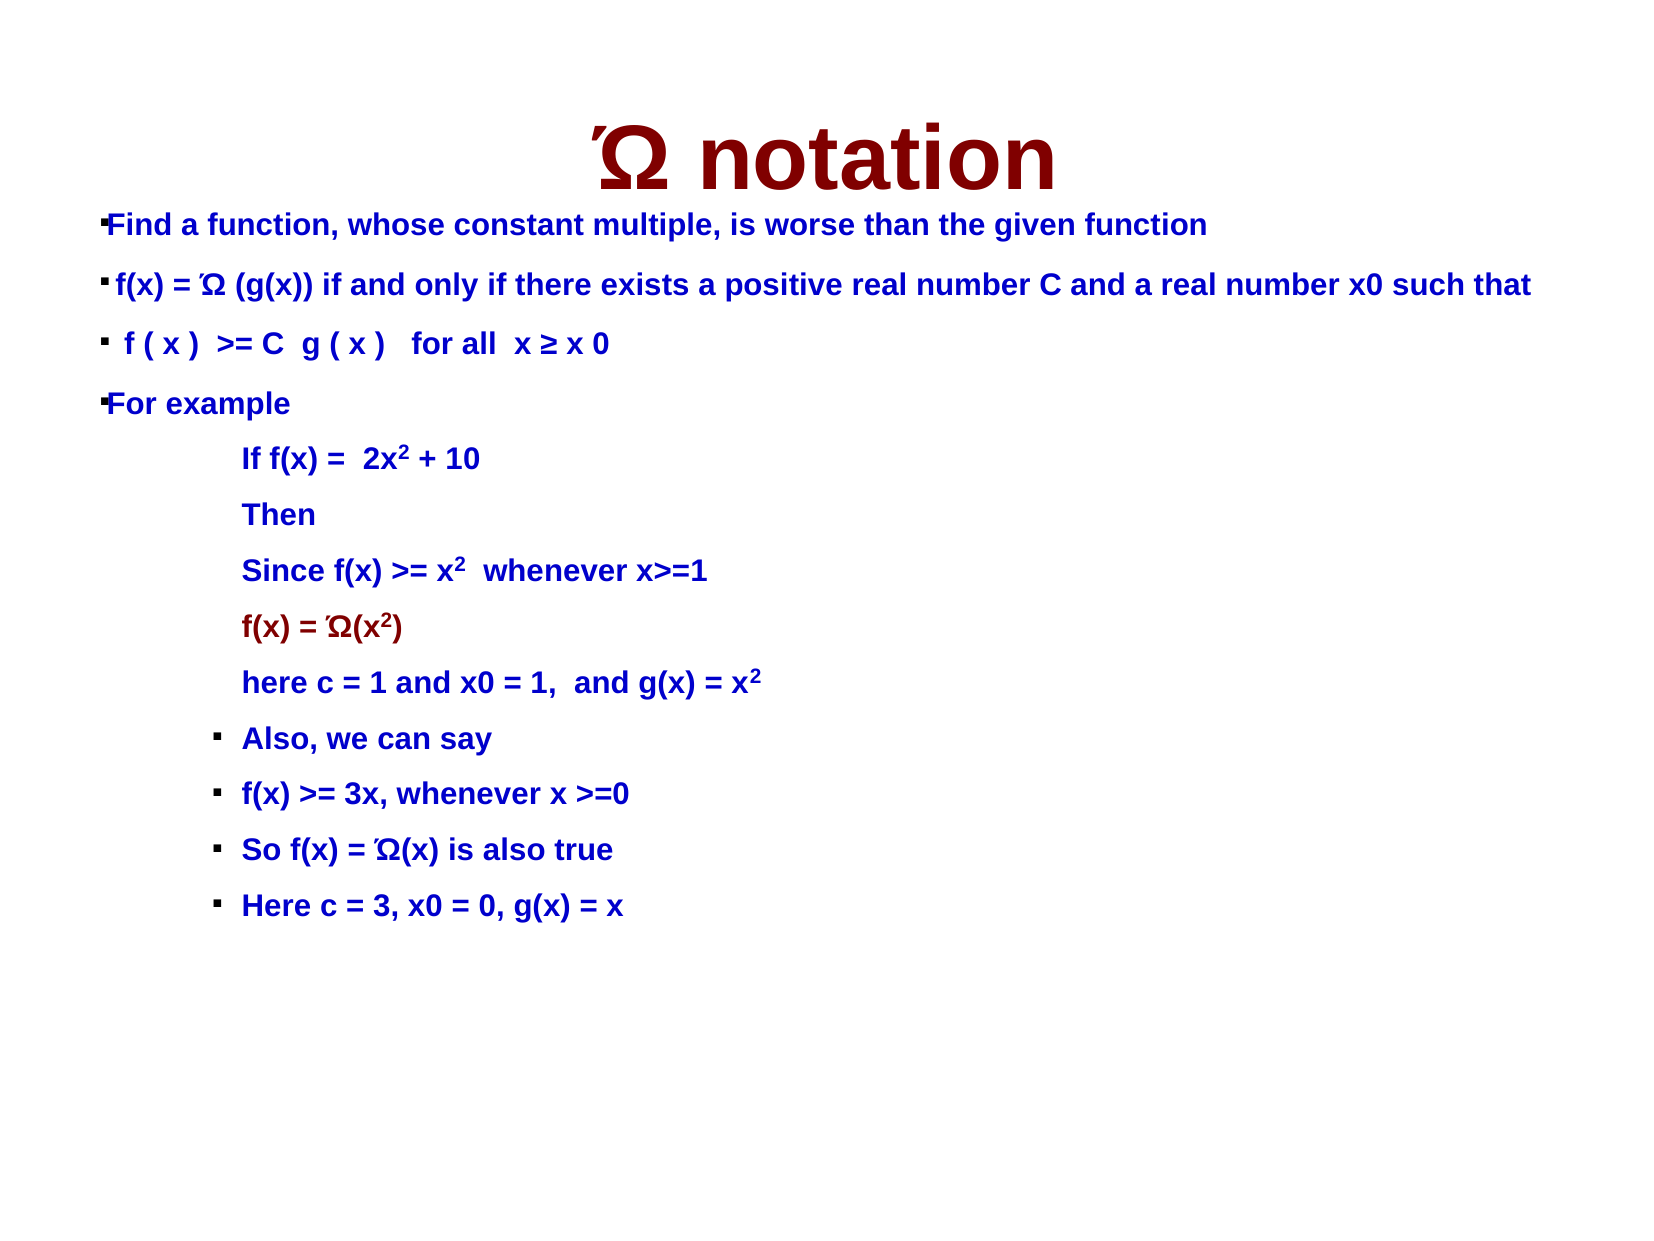

# Ώ notation
Find a function, whose constant multiple, is worse than the given function
 f(x) = Ώ (g(x)) if and only if there exists a positive real number C and a real number x0 such that
 f ( x ) >= C g ( x ) for all x ≥ x 0
For example
If f(x) = 2x2 + 10
Then
Since f(x) >= x2 whenever x>=1
f(x) = Ώ(x2)
here c = 1 and x0 = 1, and g(x) = x2
Also, we can say
f(x) >= 3x, whenever x >=0
So f(x) = Ώ(x) is also true
Here c = 3, x0 = 0, g(x) = x